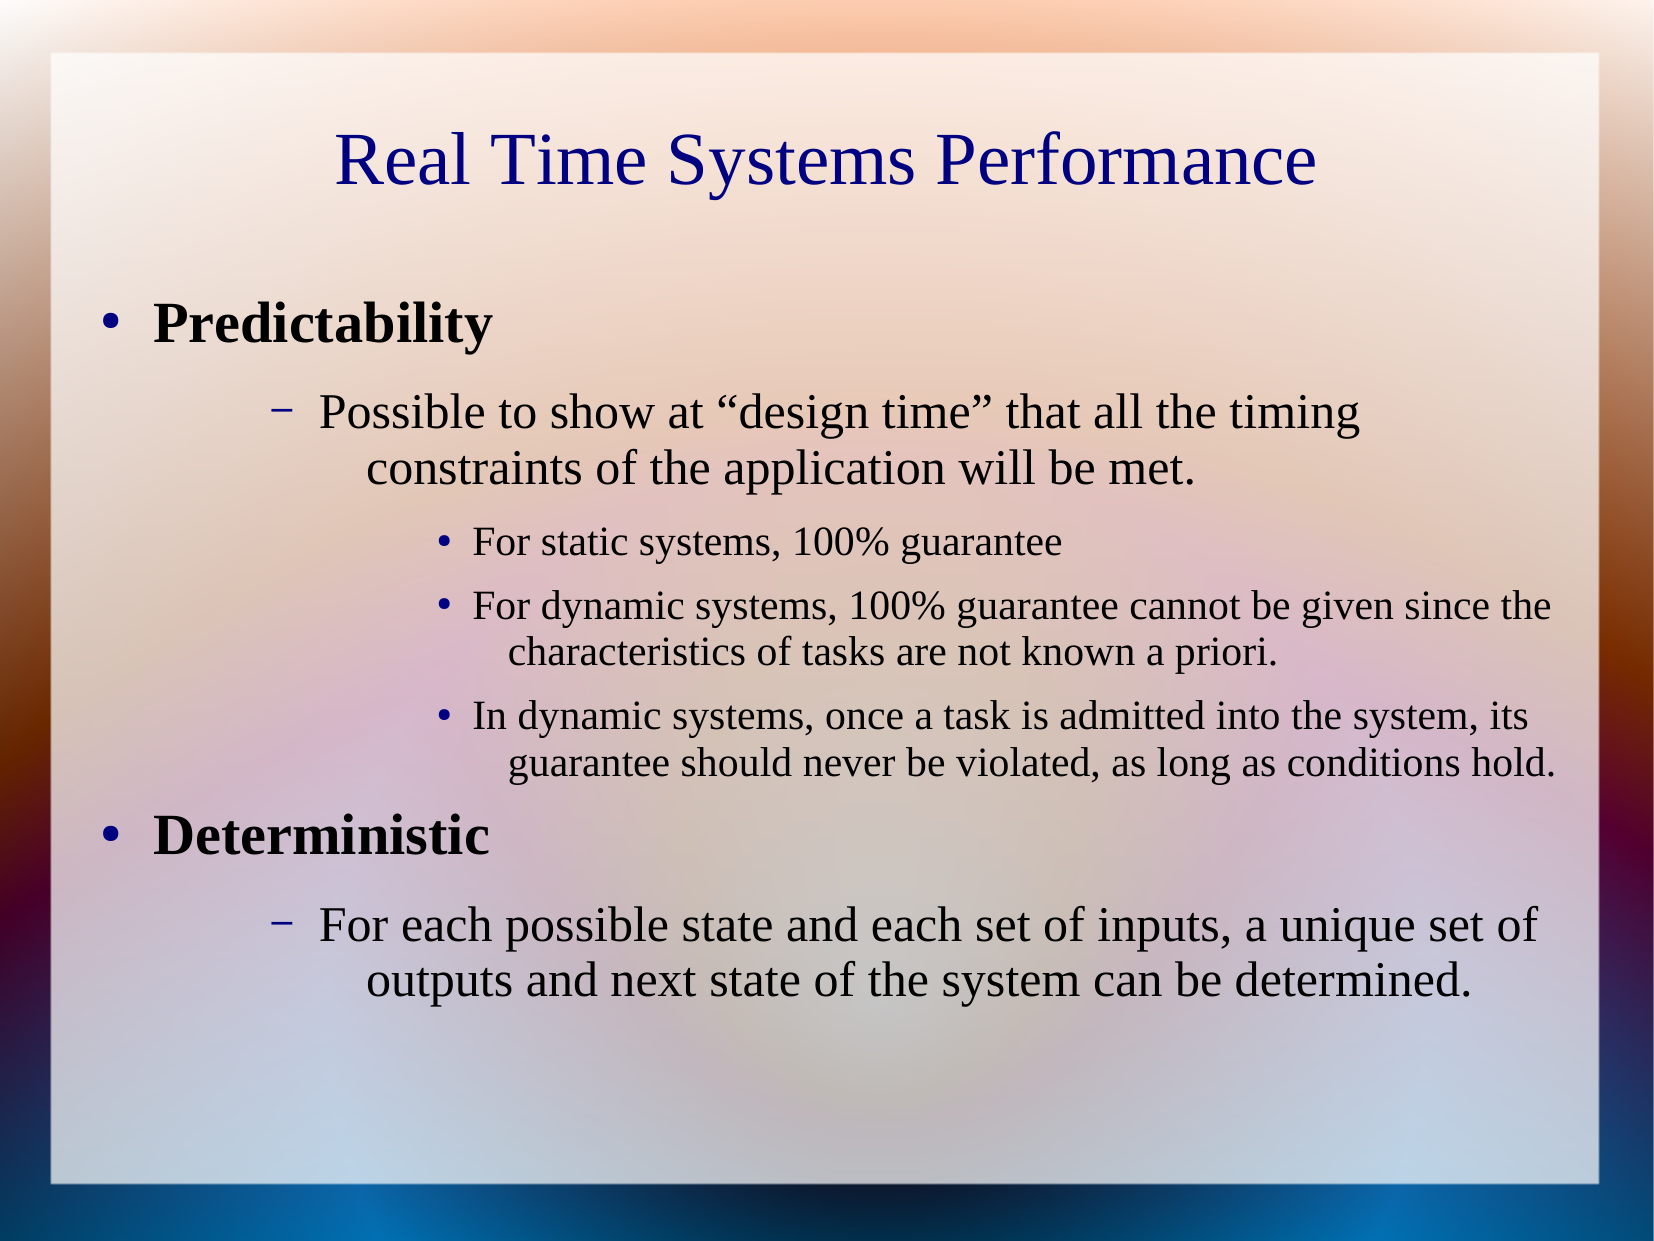

# Real Time Systems Performance
Predictability
Possible to show at “design time” that all the timing constraints of the application will be met.
For static systems, 100% guarantee
For dynamic systems, 100% guarantee cannot be given since the characteristics of tasks are not known a priori.
In dynamic systems, once a task is admitted into the system, its guarantee should never be violated, as long as conditions hold.
Deterministic
For each possible state and each set of inputs, a unique set of outputs and next state of the system can be determined.